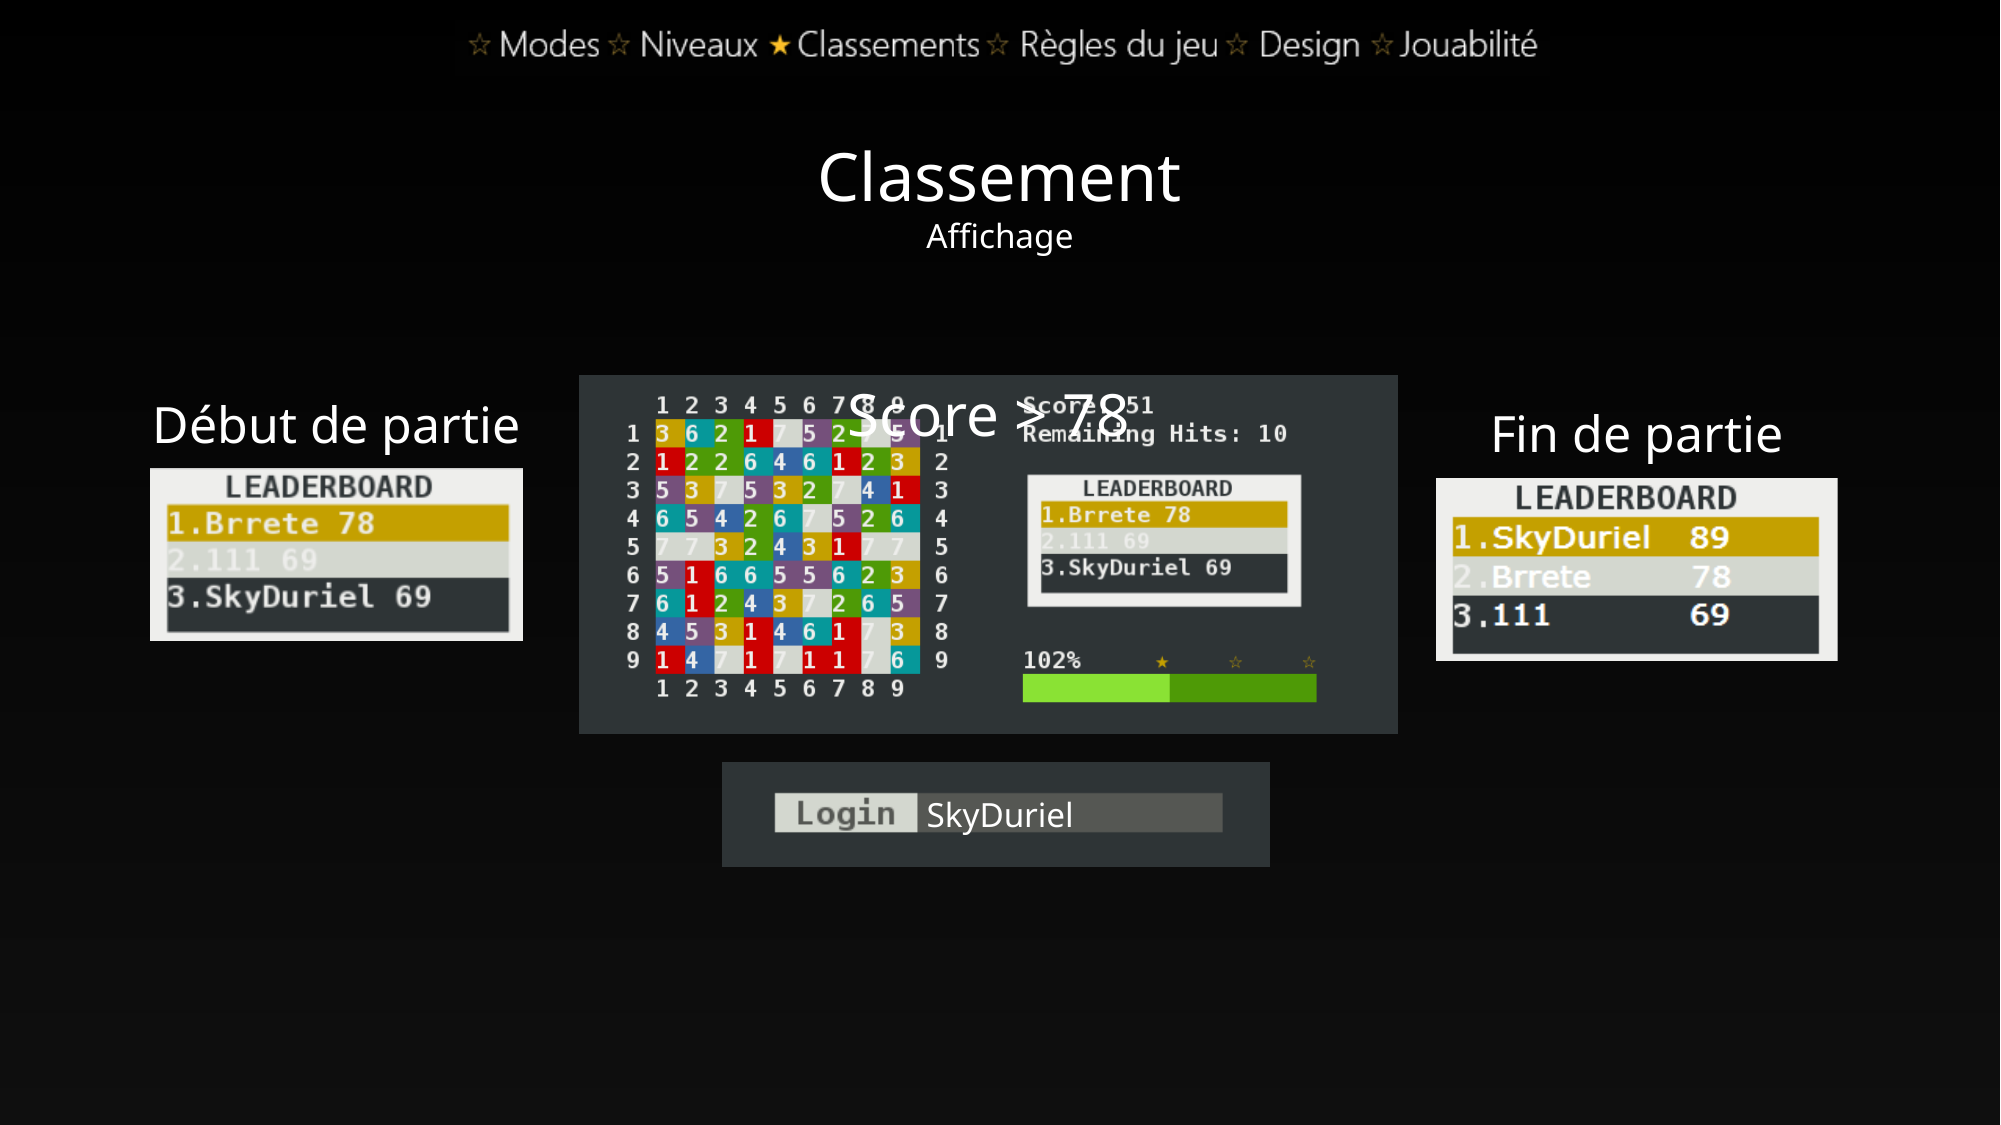

Classement
Affichage
Score > 78
Début de partie
Fin de partie
SkyDuriel